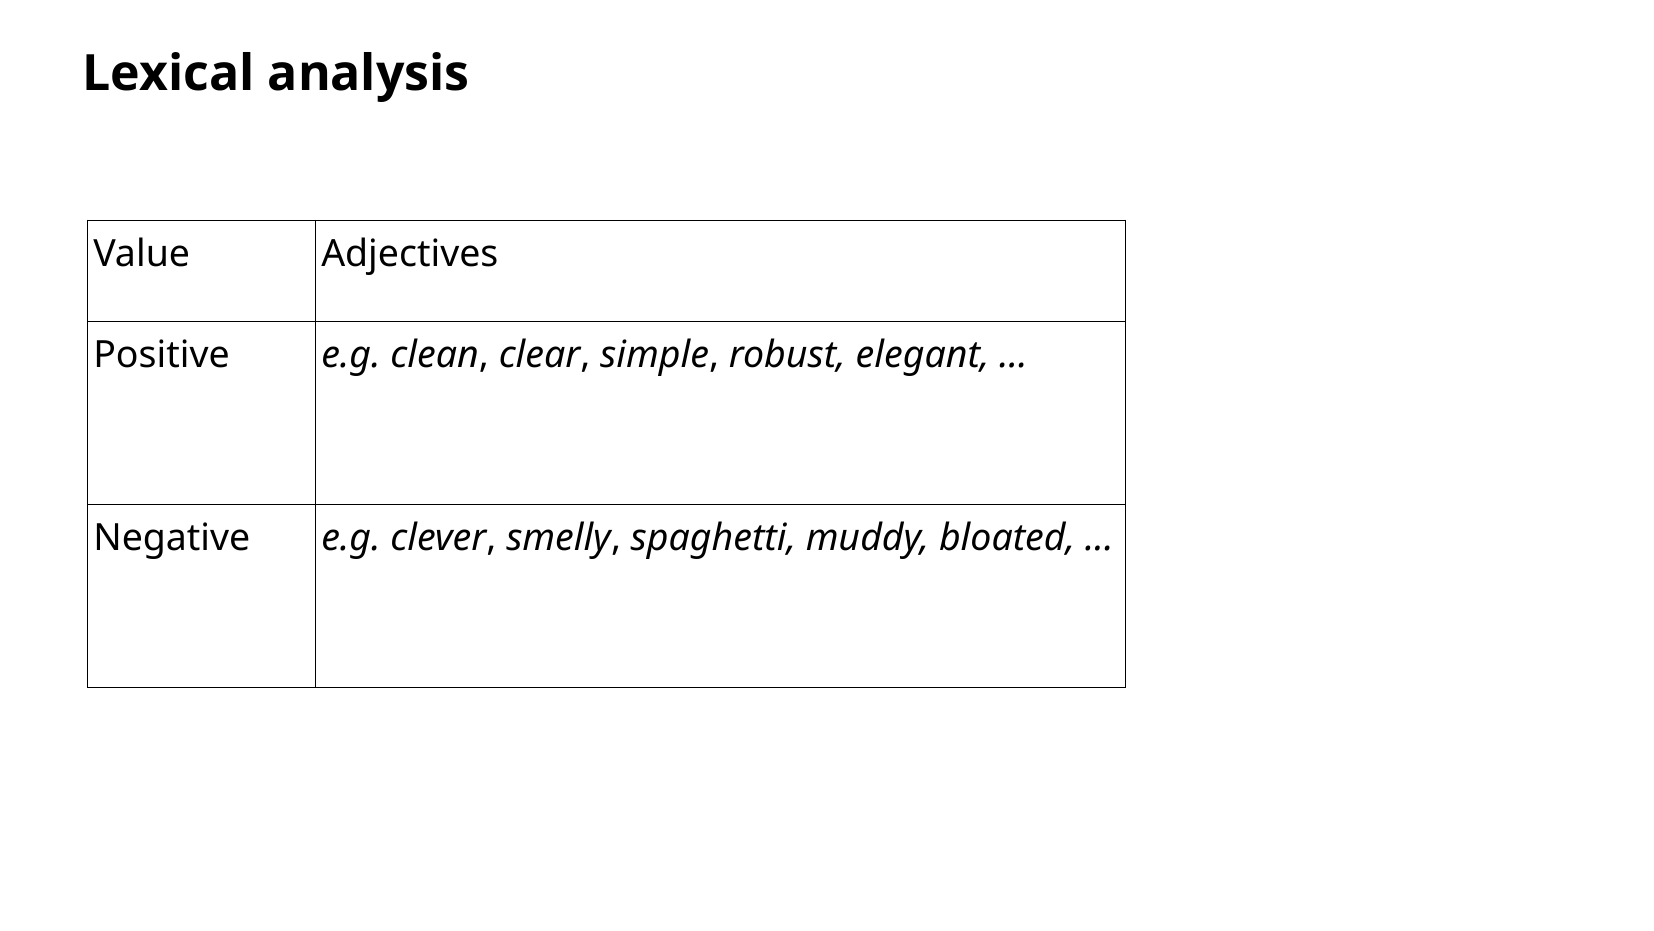

# Lexical analysis
| Value | Adjectives |
| --- | --- |
| Positive | e.g. clean, clear, simple, robust, elegant, ... |
| Negative | e.g. clever, smelly, spaghetti, muddy, bloated, ... |